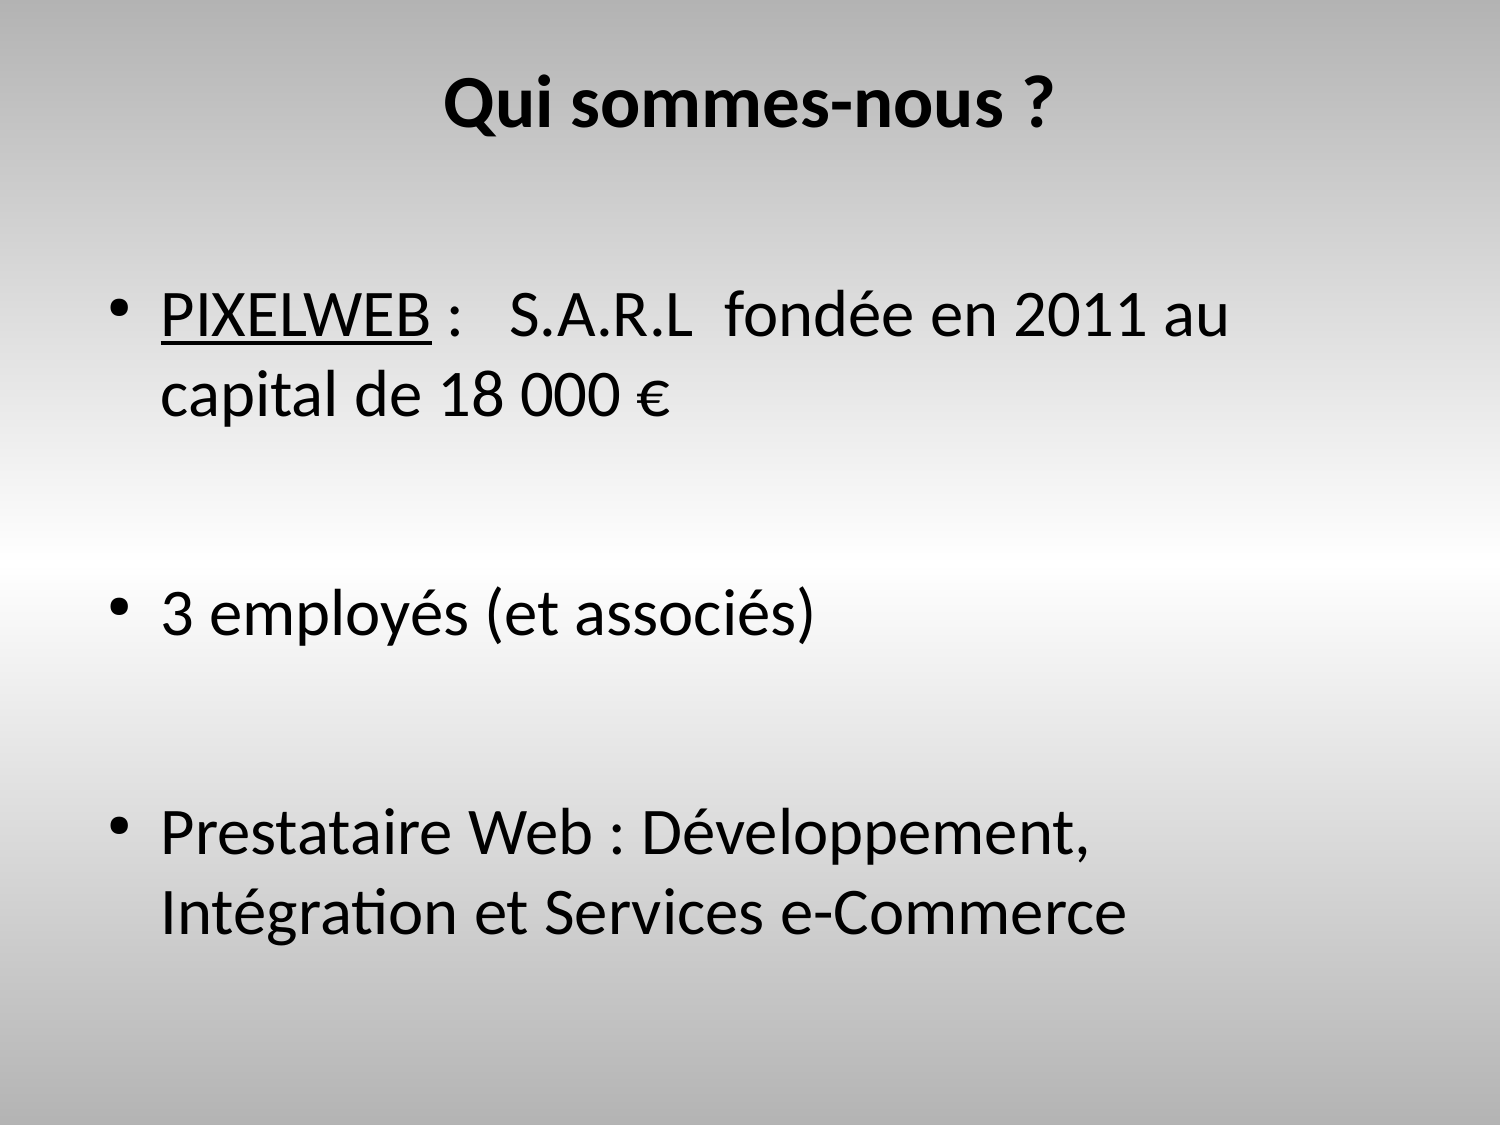

# Qui sommes-nous ?
PIXELWEB : S.A.R.L fondée en 2011 au capital de 18 000 €
3 employés (et associés)
Prestataire Web : Développement, Intégration et Services e-Commerce